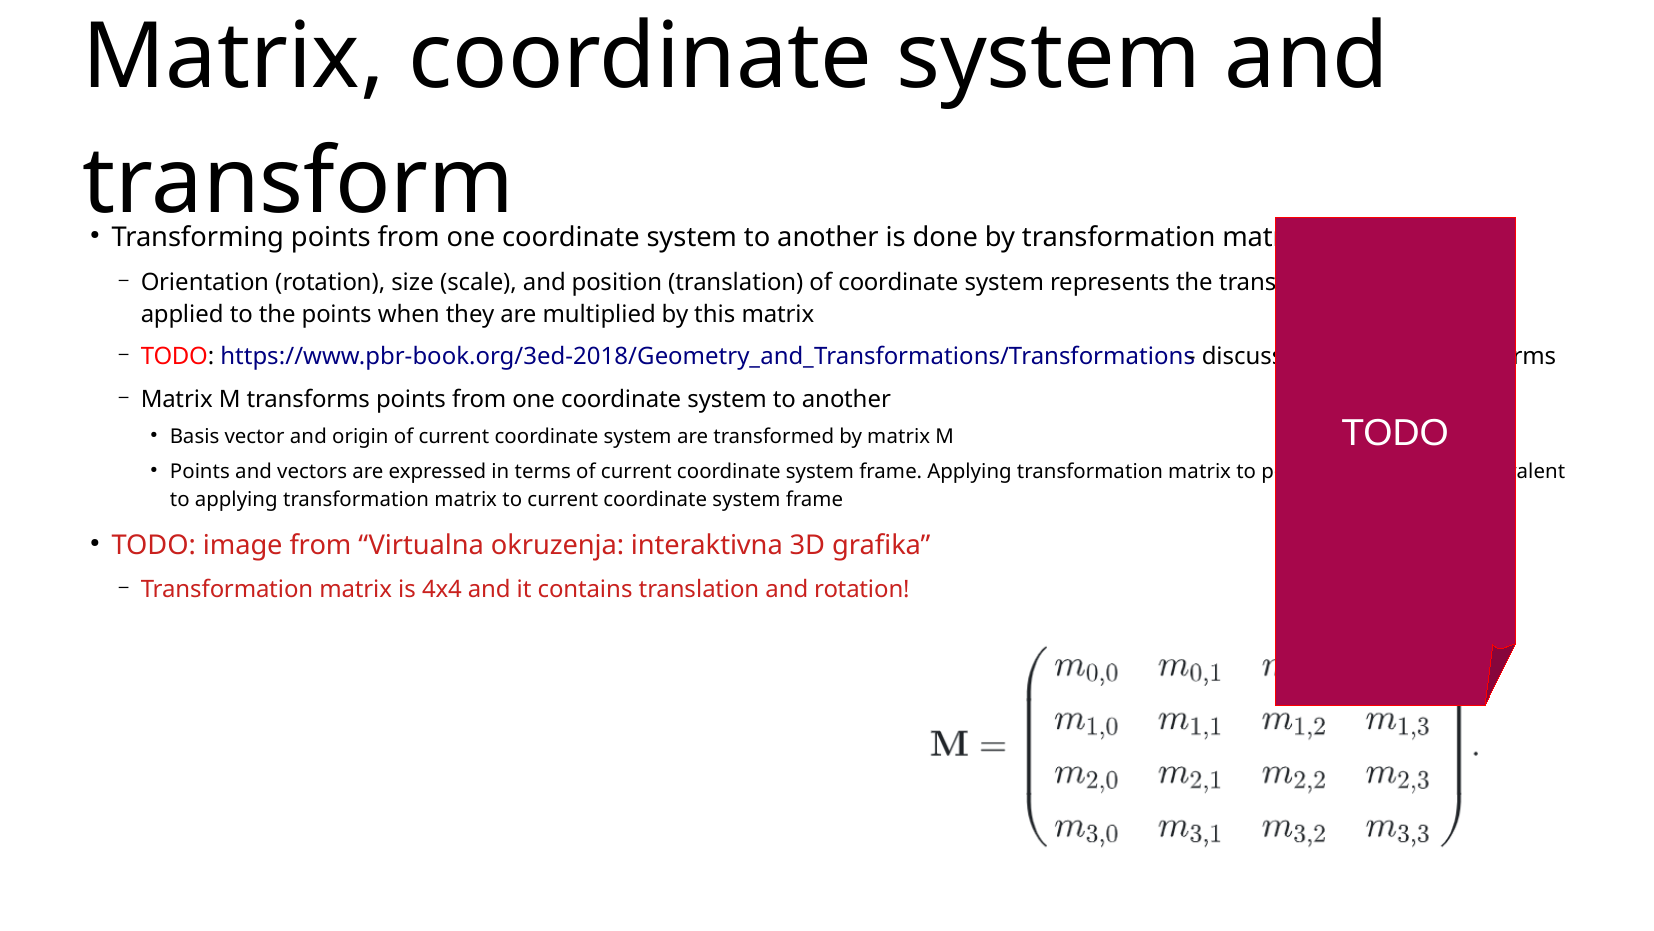

# Matrix, coordinate system and transform
Transforming points from one coordinate system to another is done by transformation matrix
Orientation (rotation), size (scale), and position (translation) of coordinate system represents the transformation that will be applied to the points when they are multiplied by this matrix
TODO: https://www.pbr-book.org/3ed-2018/Geometry_and_Transformations/Transformations - discussion on frame transforms
Matrix M transforms points from one coordinate system to another
Basis vector and origin of current coordinate system are transformed by matrix M
Points and vectors are expressed in terms of current coordinate system frame. Applying transformation matrix to points and vectors is equivalent to applying transformation matrix to current coordinate system frame
TODO: image from “Virtualna okruzenja: interaktivna 3D grafika”
Transformation matrix is 4x4 and it contains translation and rotation!
TODO